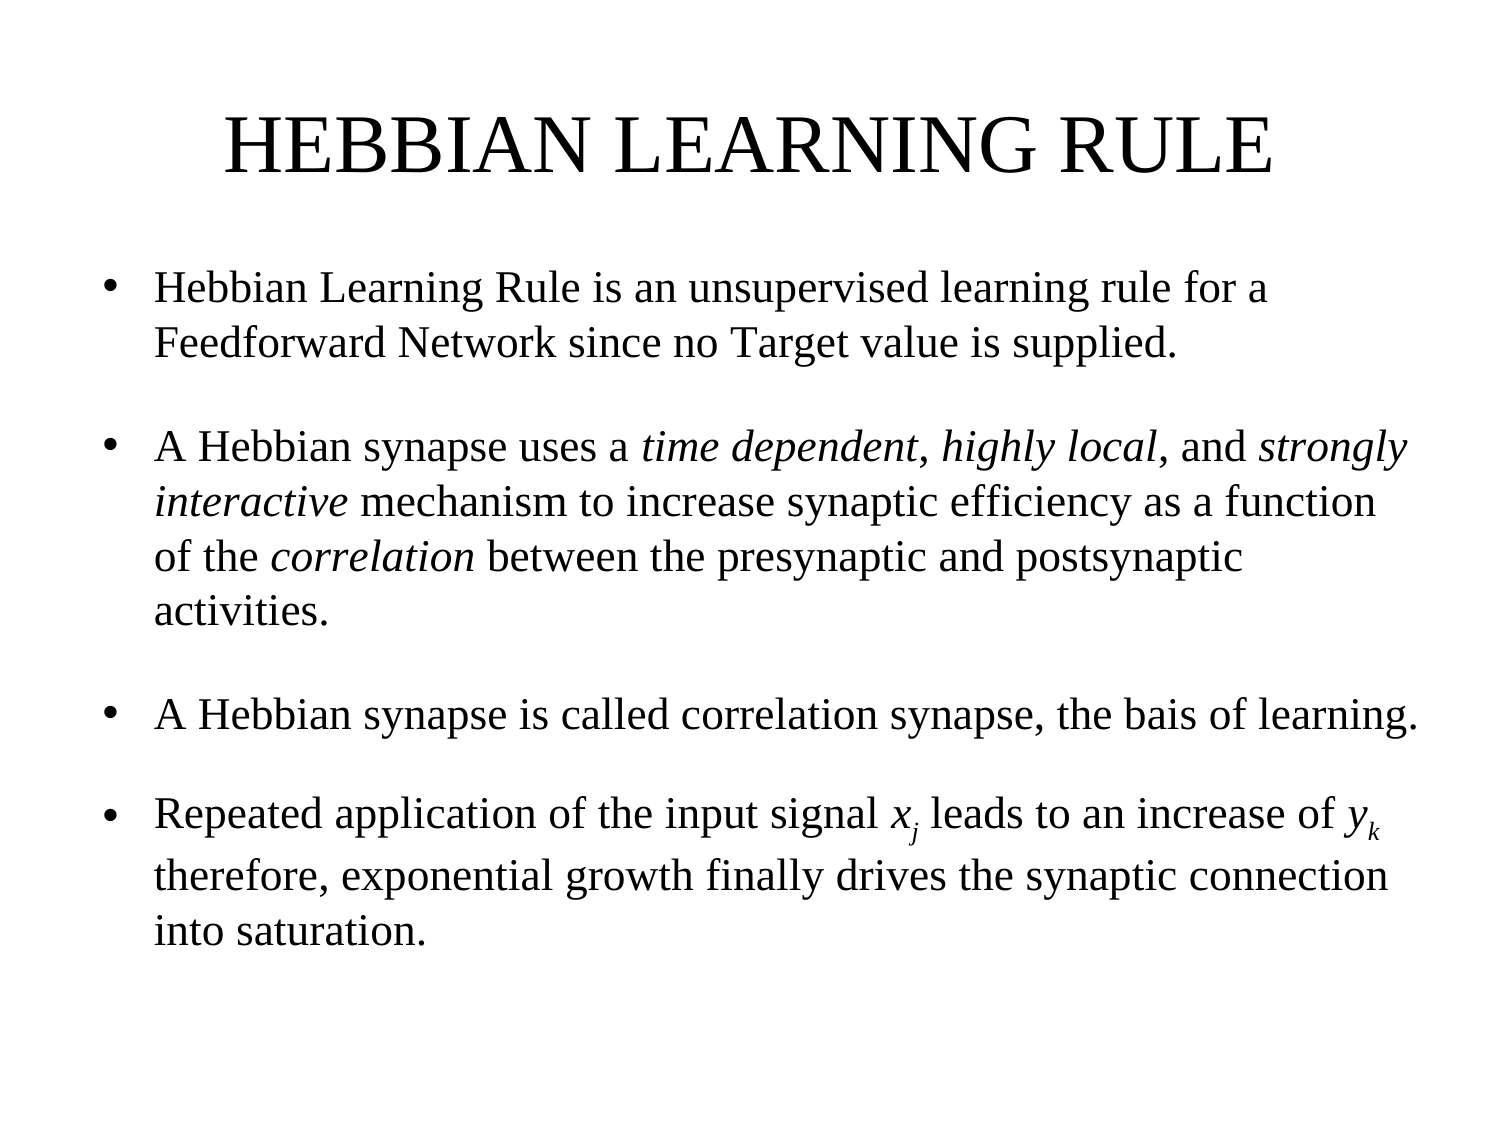

# HEBBIAN LEARNING RULE
Hebbian Learning Rule is an unsupervised learning rule for a Feedforward Network since no Target value is supplied.
A Hebbian synapse uses a time dependent, highly local, and strongly interactive mechanism to increase synaptic efficiency as a function of the correlation between the presynaptic and postsynaptic activities.
A Hebbian synapse is called correlation synapse, the bais of learning.
Repeated application of the input signal xj leads to an increase of yk therefore, exponential growth finally drives the synaptic connection into saturation.